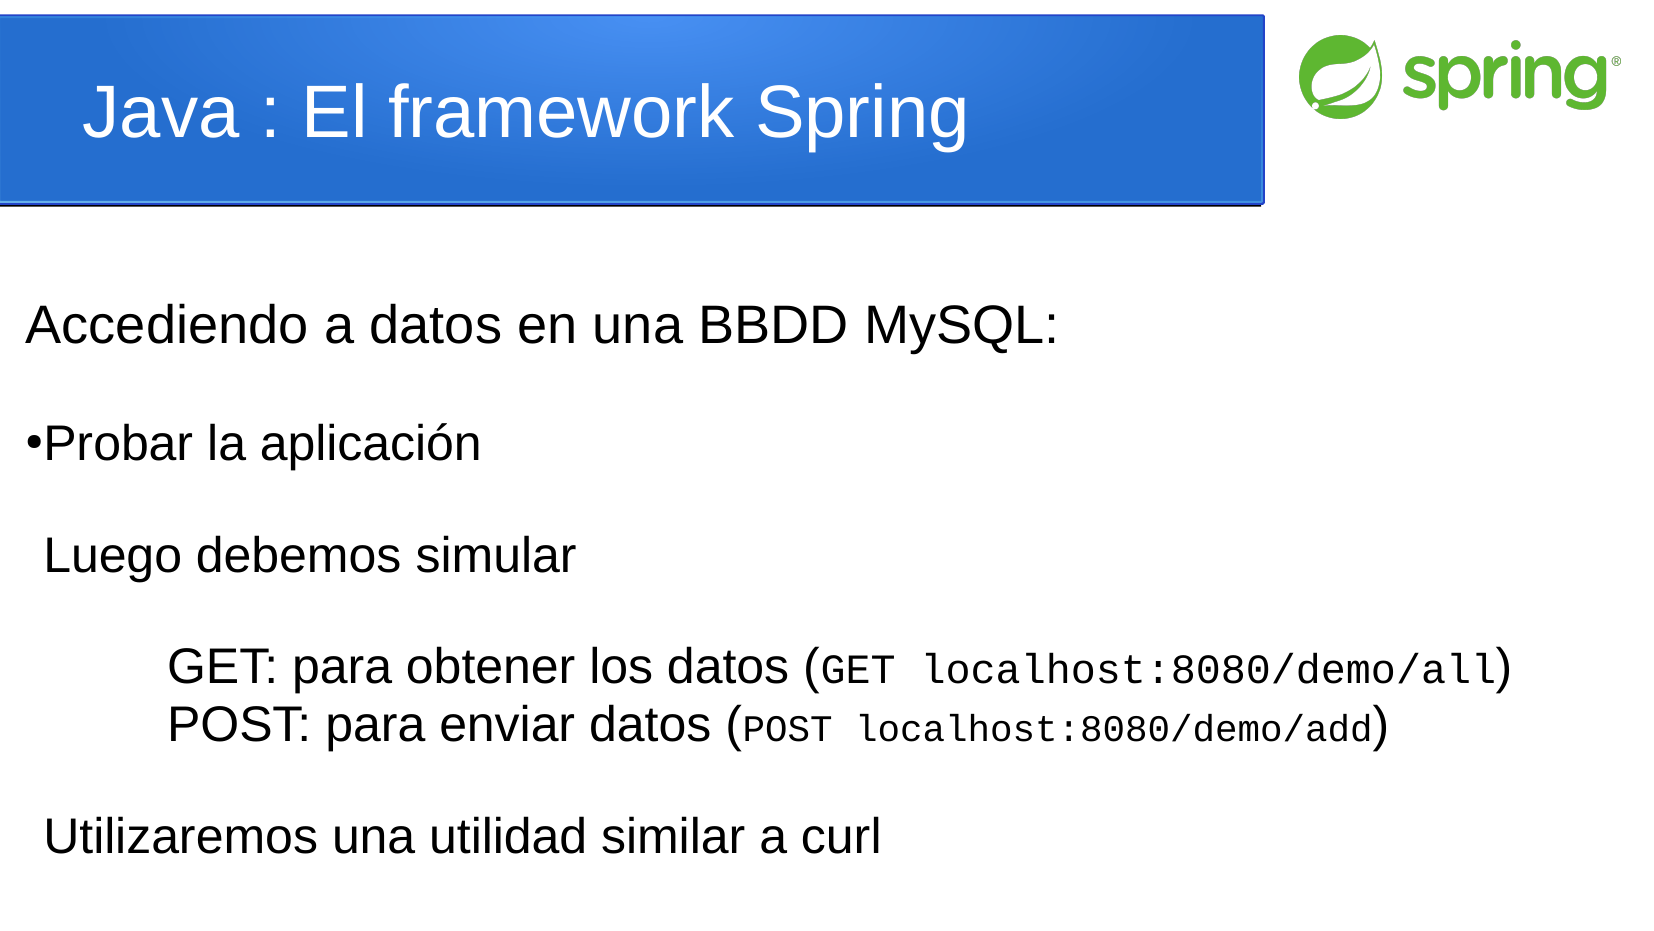

# Java : El framework Spring
Accediendo a datos en una BBDD MySQL:
Probar la aplicación
Luego debemos simular
GET: para obtener los datos (GET localhost:8080/demo/all)
POST: para enviar datos (POST localhost:8080/demo/add)
Utilizaremos una utilidad similar a curl